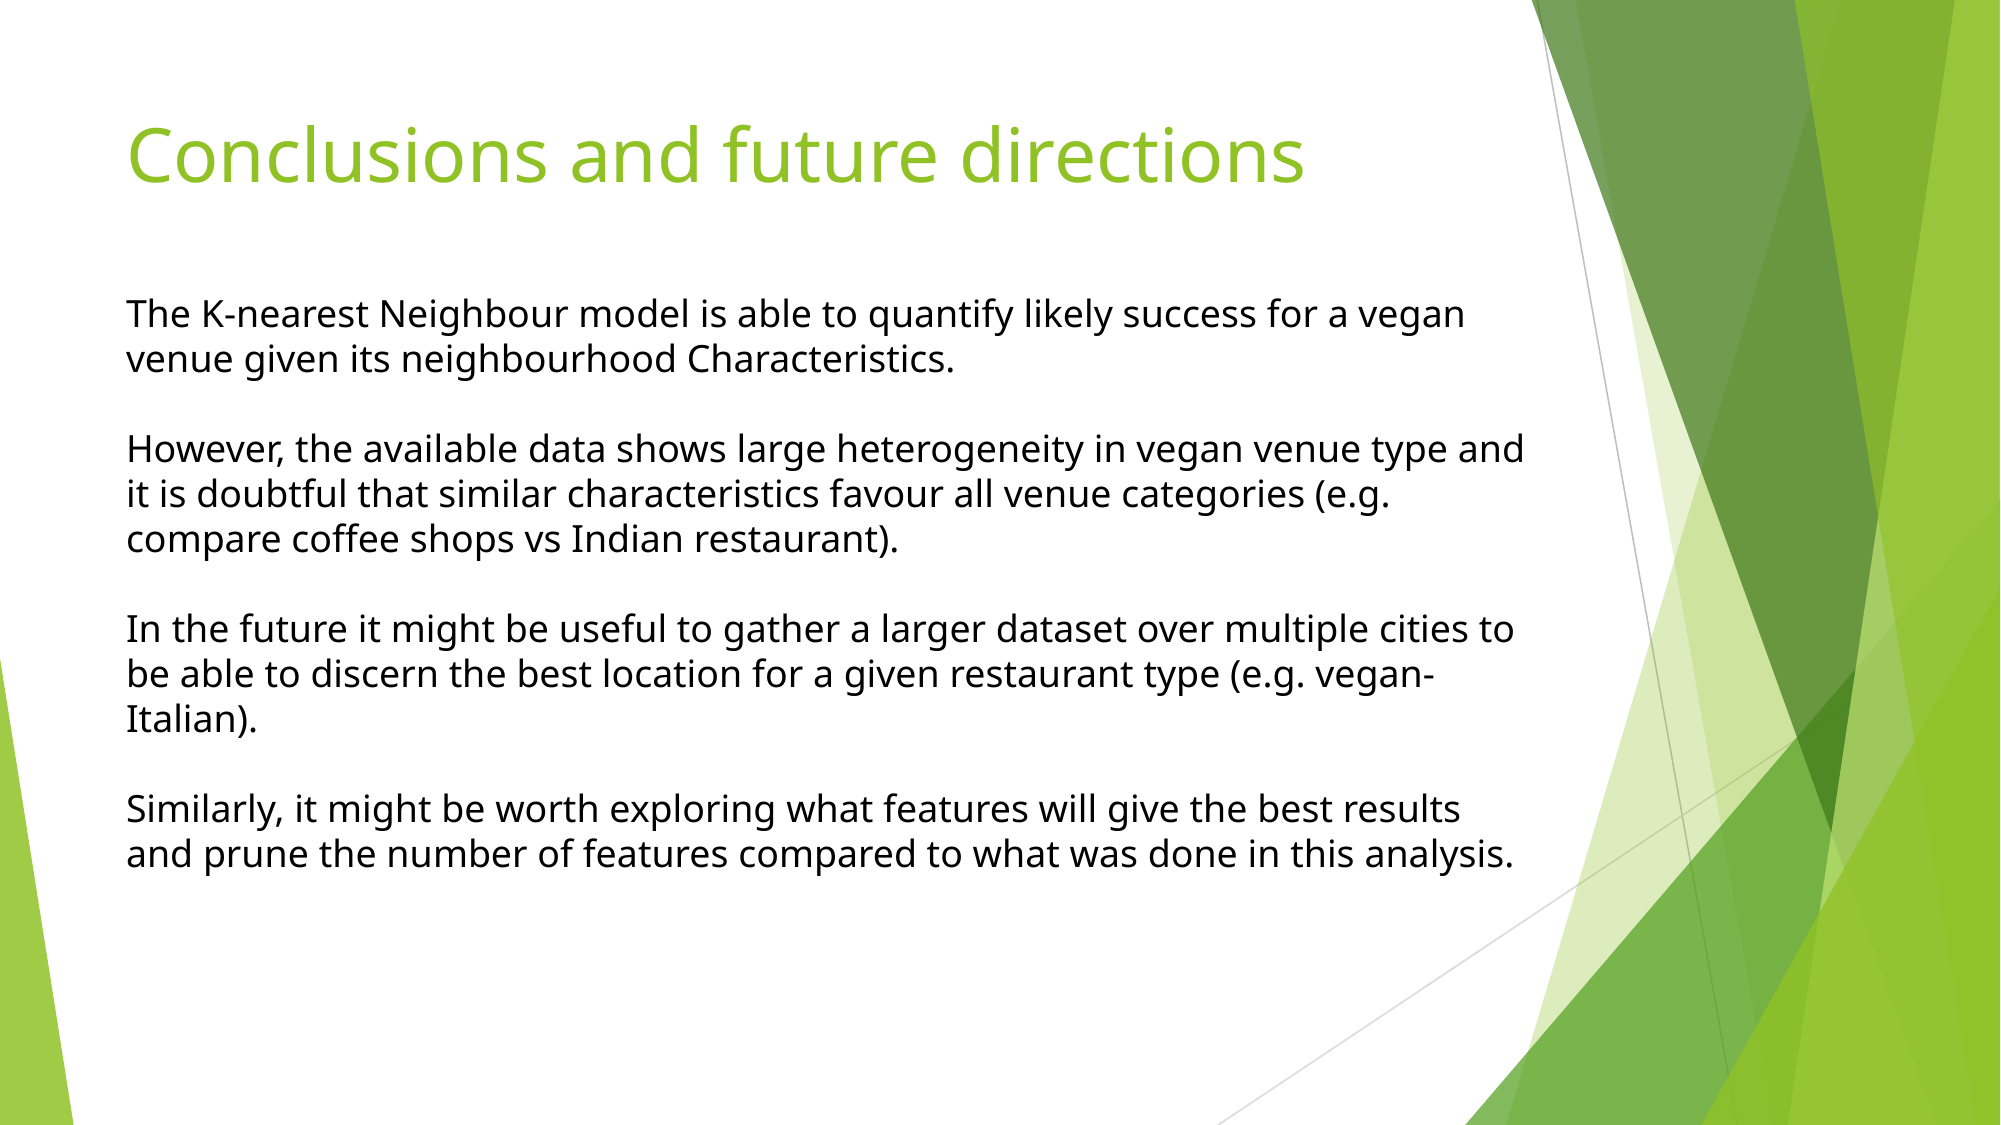

# Conclusions and future directions
The K-nearest Neighbour model is able to quantify likely success for a vegan venue given its neighbourhood Characteristics.
However, the available data shows large heterogeneity in vegan venue type and it is doubtful that similar characteristics favour all venue categories (e.g. compare coffee shops vs Indian restaurant).
In the future it might be useful to gather a larger dataset over multiple cities to be able to discern the best location for a given restaurant type (e.g. vegan-Italian).
Similarly, it might be worth exploring what features will give the best results and prune the number of features compared to what was done in this analysis.